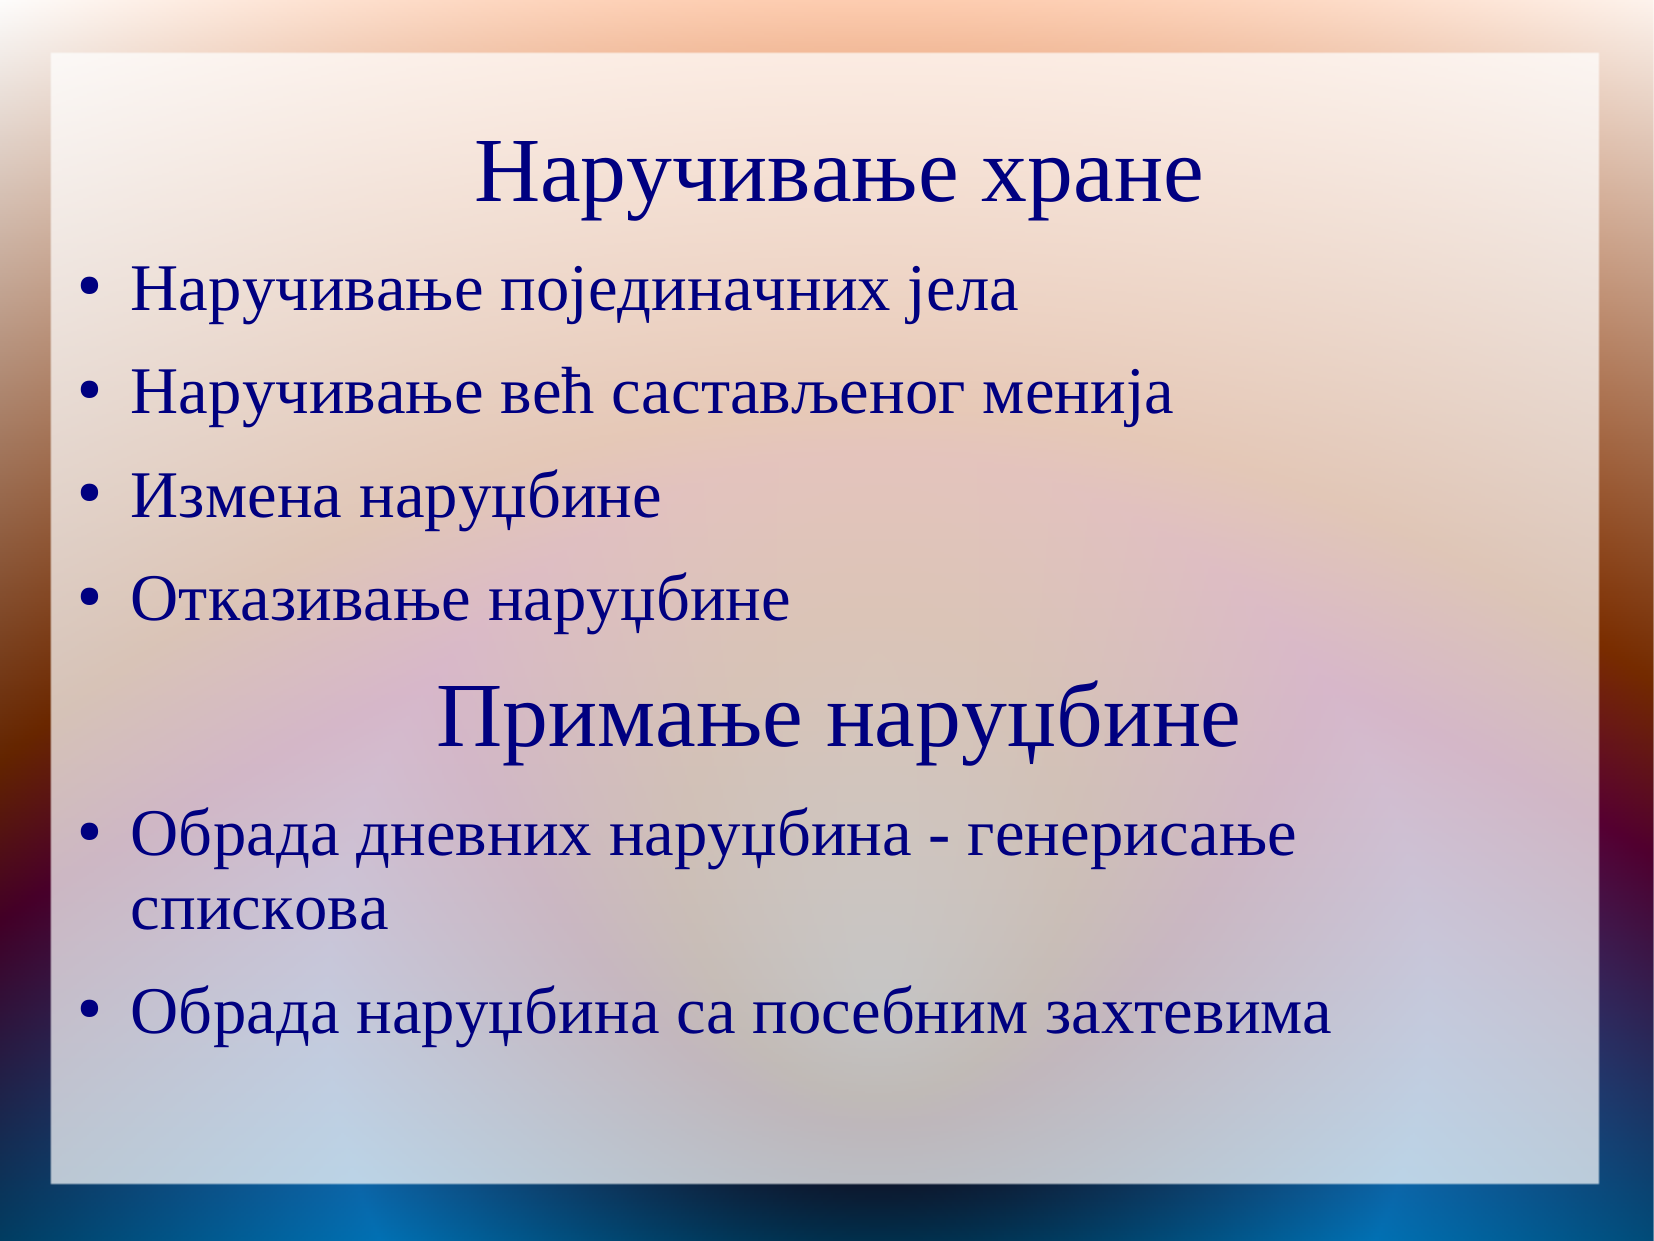

# Наручивање хране
Наручивање појединачних јела
Наручивање већ састављеног менија
Измена наруџбине
Отказивање наруџбине
Примање наруџбине
Обрада дневних наруџбина - генерисање спискова
Обрада наруџбина са посебним захтевима